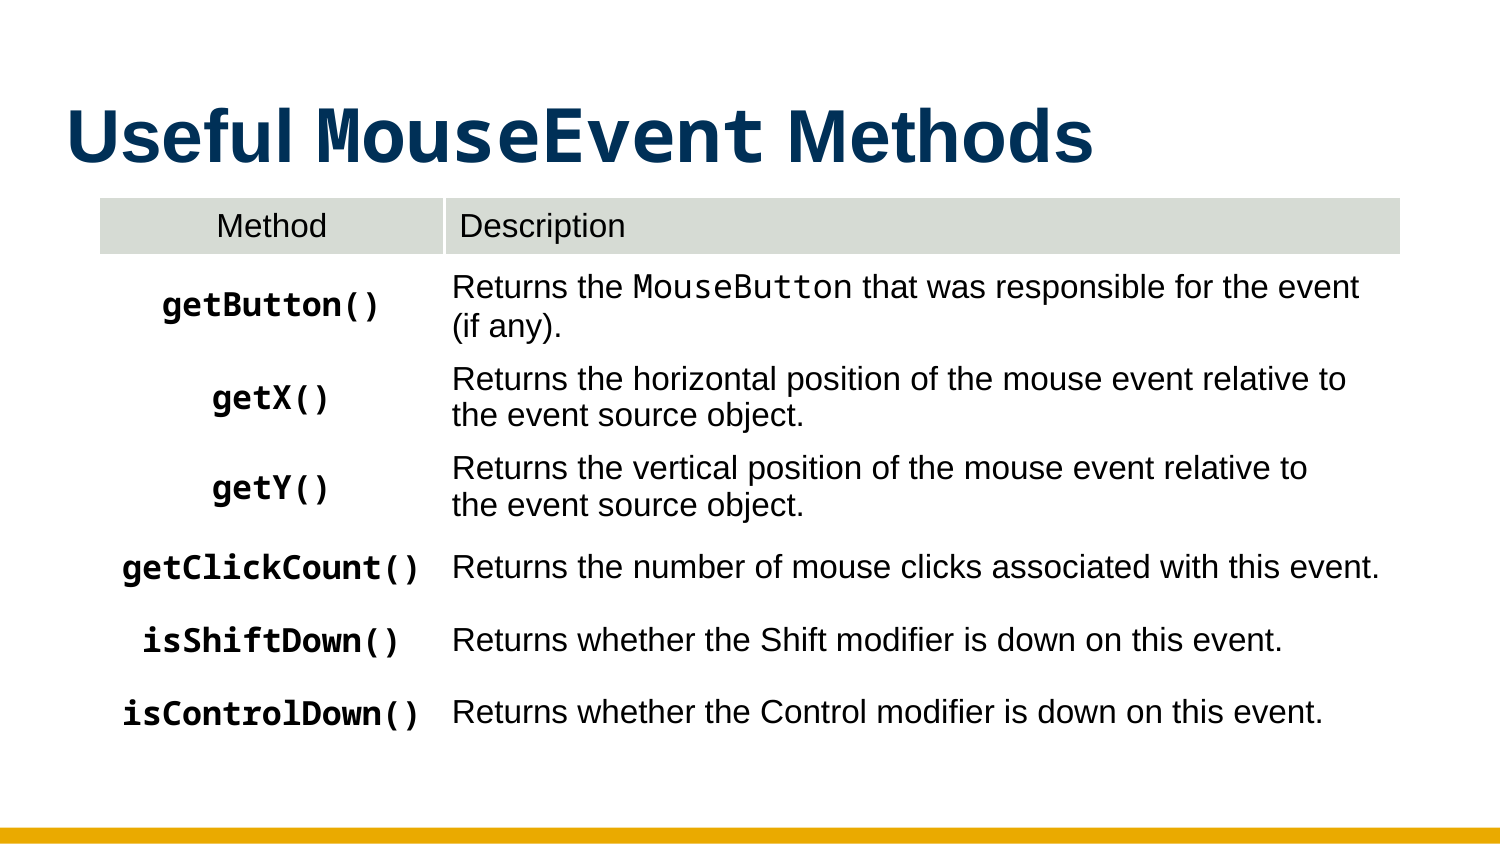

Useful MouseEvent Methods
| Method​ | Description​ |
| --- | --- |
| getButton()​ | Returns the MouseButton that was responsible for the event (if any). |
| getX() | Retur​ns the horizontal position of the mouse event relative to the event source object. |
| getY() | Returns the vertical position of the mouse event relative to the event source object. |
| getClickCount() | Returns the number of mouse clicks associated with this event. |
| isShiftDown() | Returns whether the Shift modifier is down on this event. |
| isControlDown() | Returns whether the Control modifier is down on this event. |